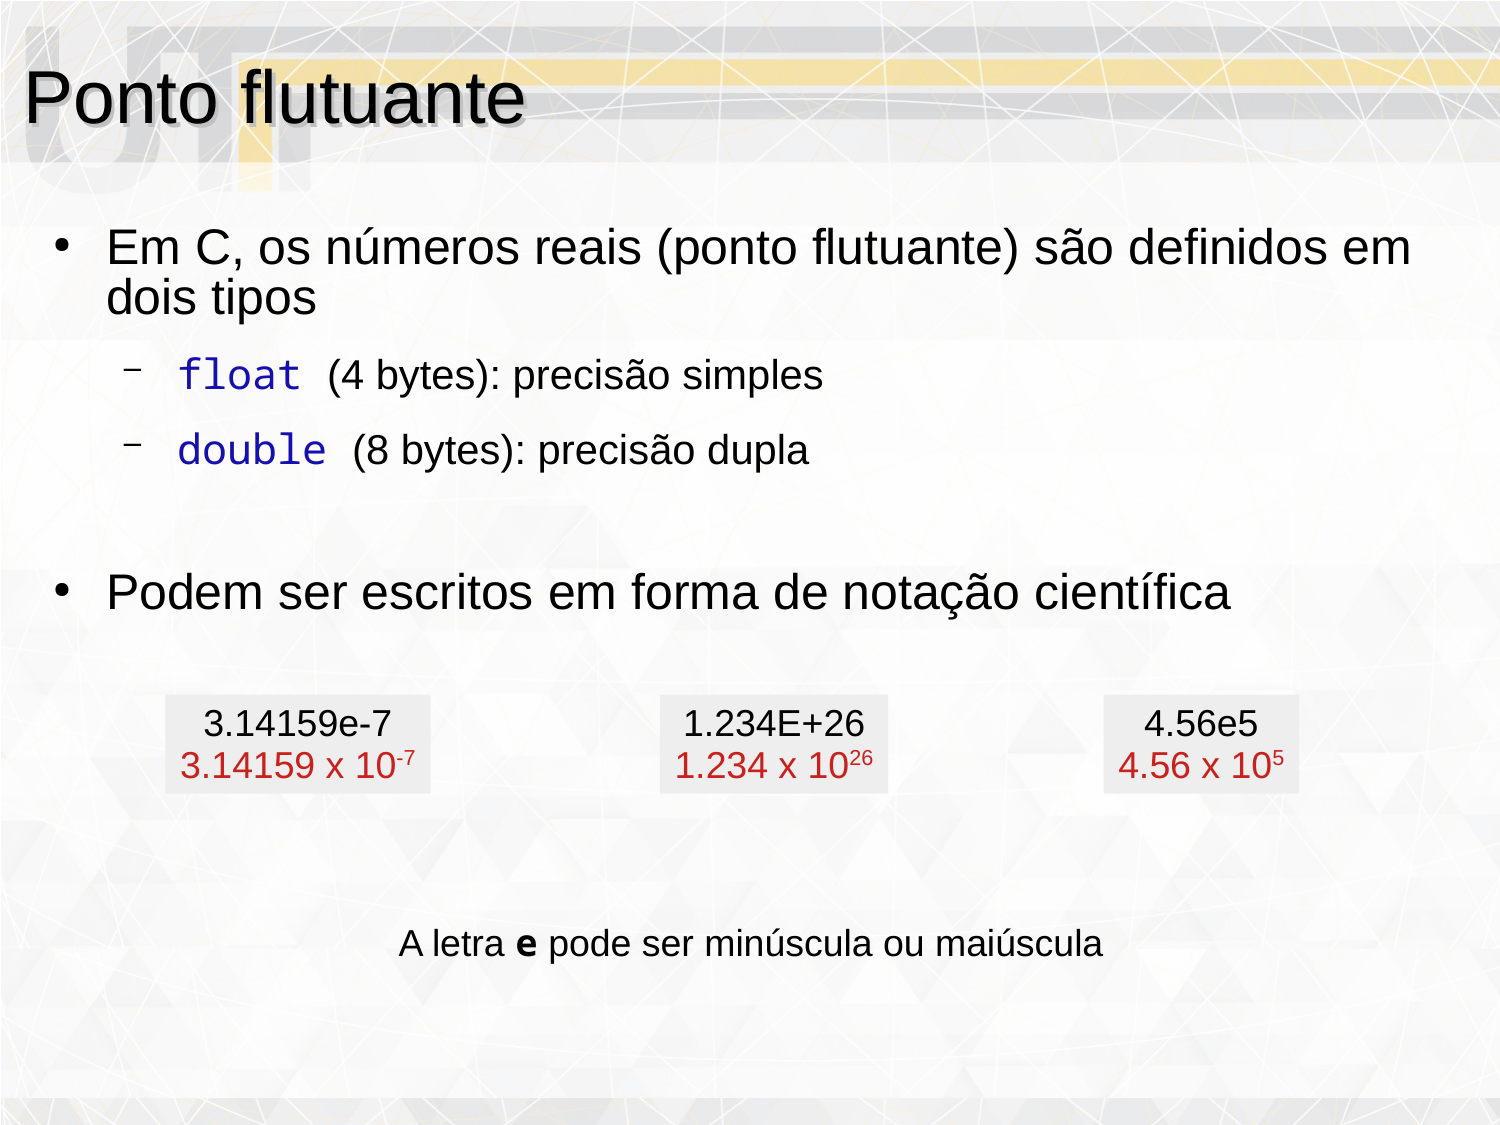

# Ponto flutuante
Em C, os números reais (ponto flutuante) são definidos em dois tipos
float (4 bytes): precisão simples
double (8 bytes): precisão dupla
Podem ser escritos em forma de notação científica
3.14159e-7
3.14159 x 10-7
1.234E+26
1.234 x 1026
4.56e5
4.56 x 105
A letra e pode ser minúscula ou maiúscula